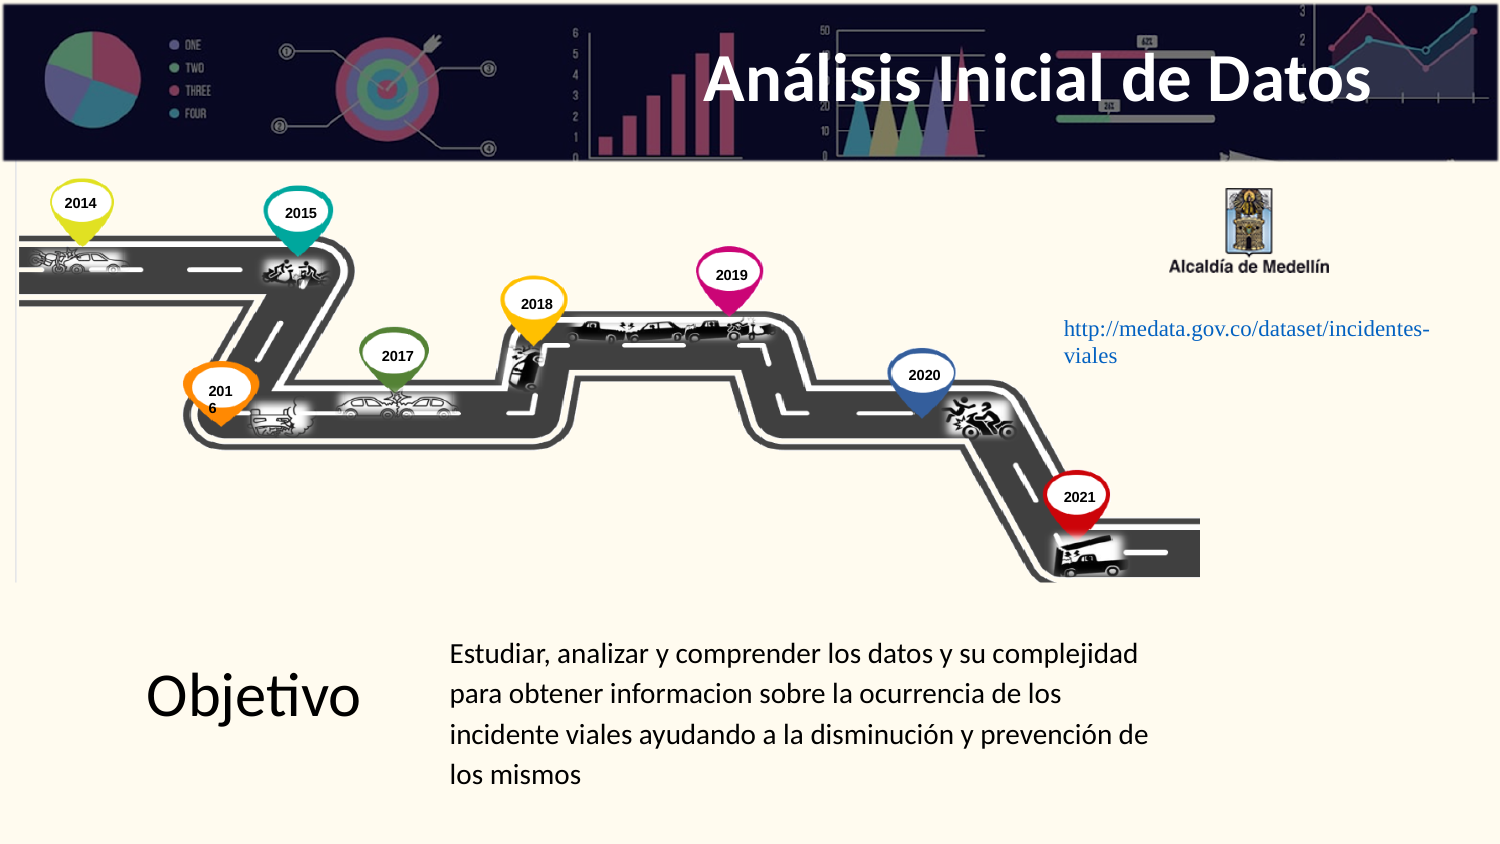

Análisis Inicial de Datos
2014
2015
2019
2018
2017
2020
2016
2021
http://medata.gov.co/dataset/incidentes-viales
Estudiar, analizar y comprender los datos y su complejidad para obtener informacion sobre la ocurrencia de los incidente viales ayudando a la disminución y prevención de los mismos
Objetivo